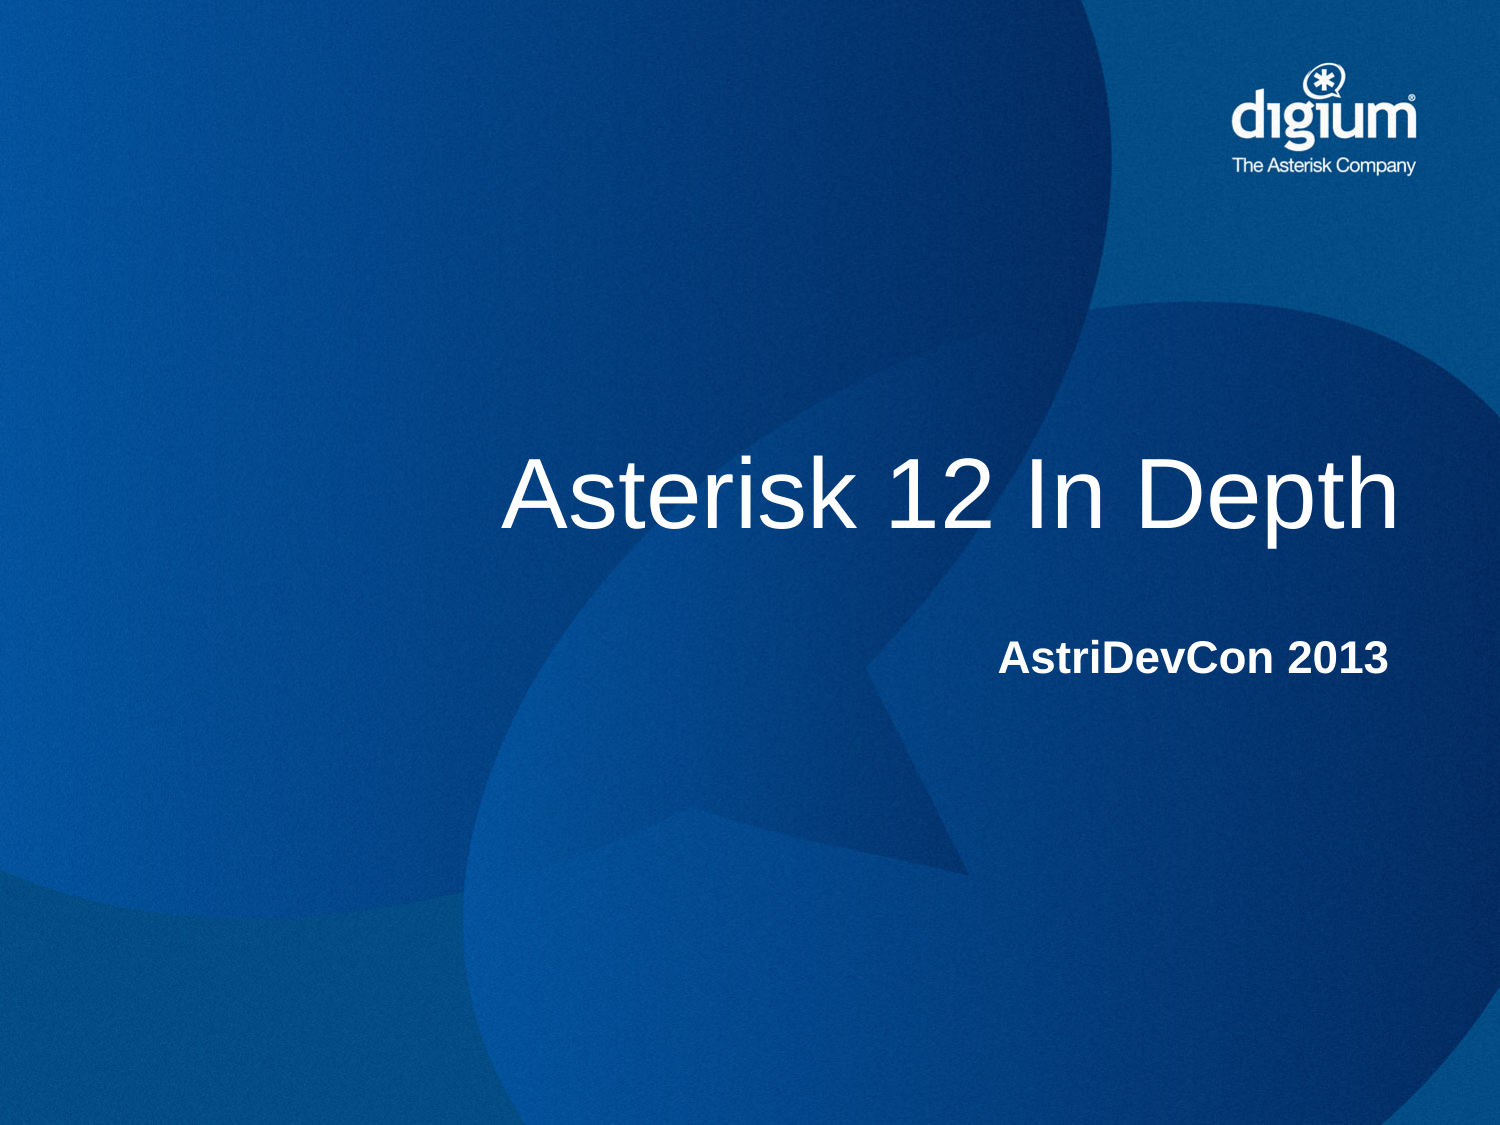

# Asterisk 12 In Depth
AstriDevCon 2013